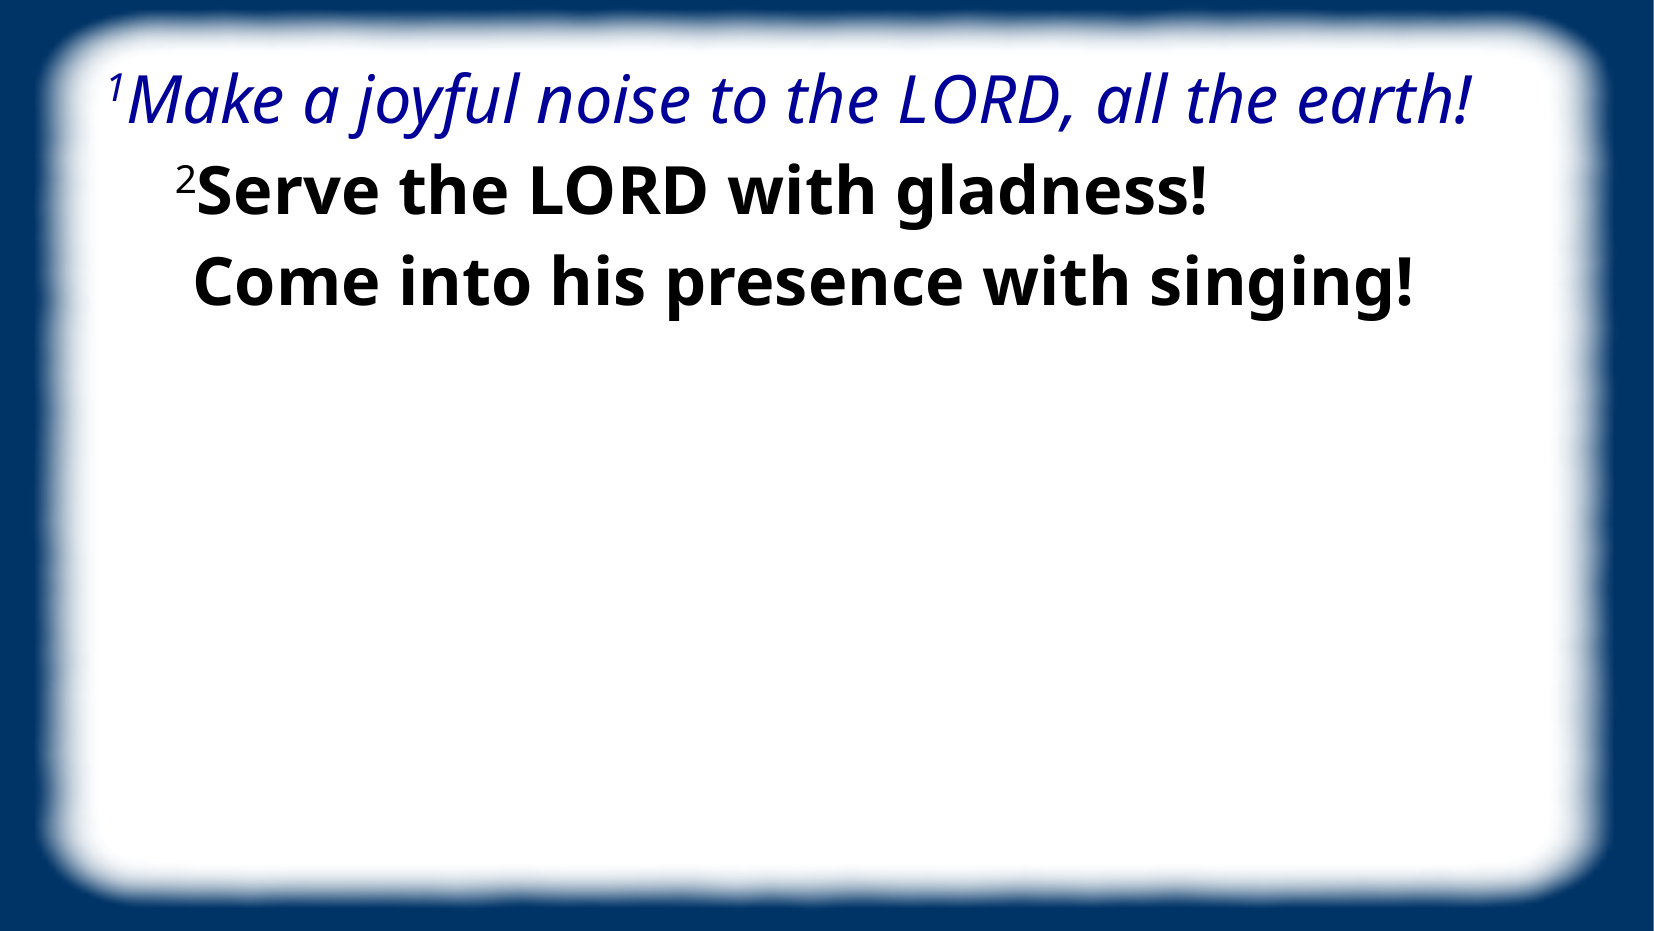

1Make a joyful noise to the LORD, all the earth!
 2Serve the LORD with gladness!
 Come into his presence with singing!